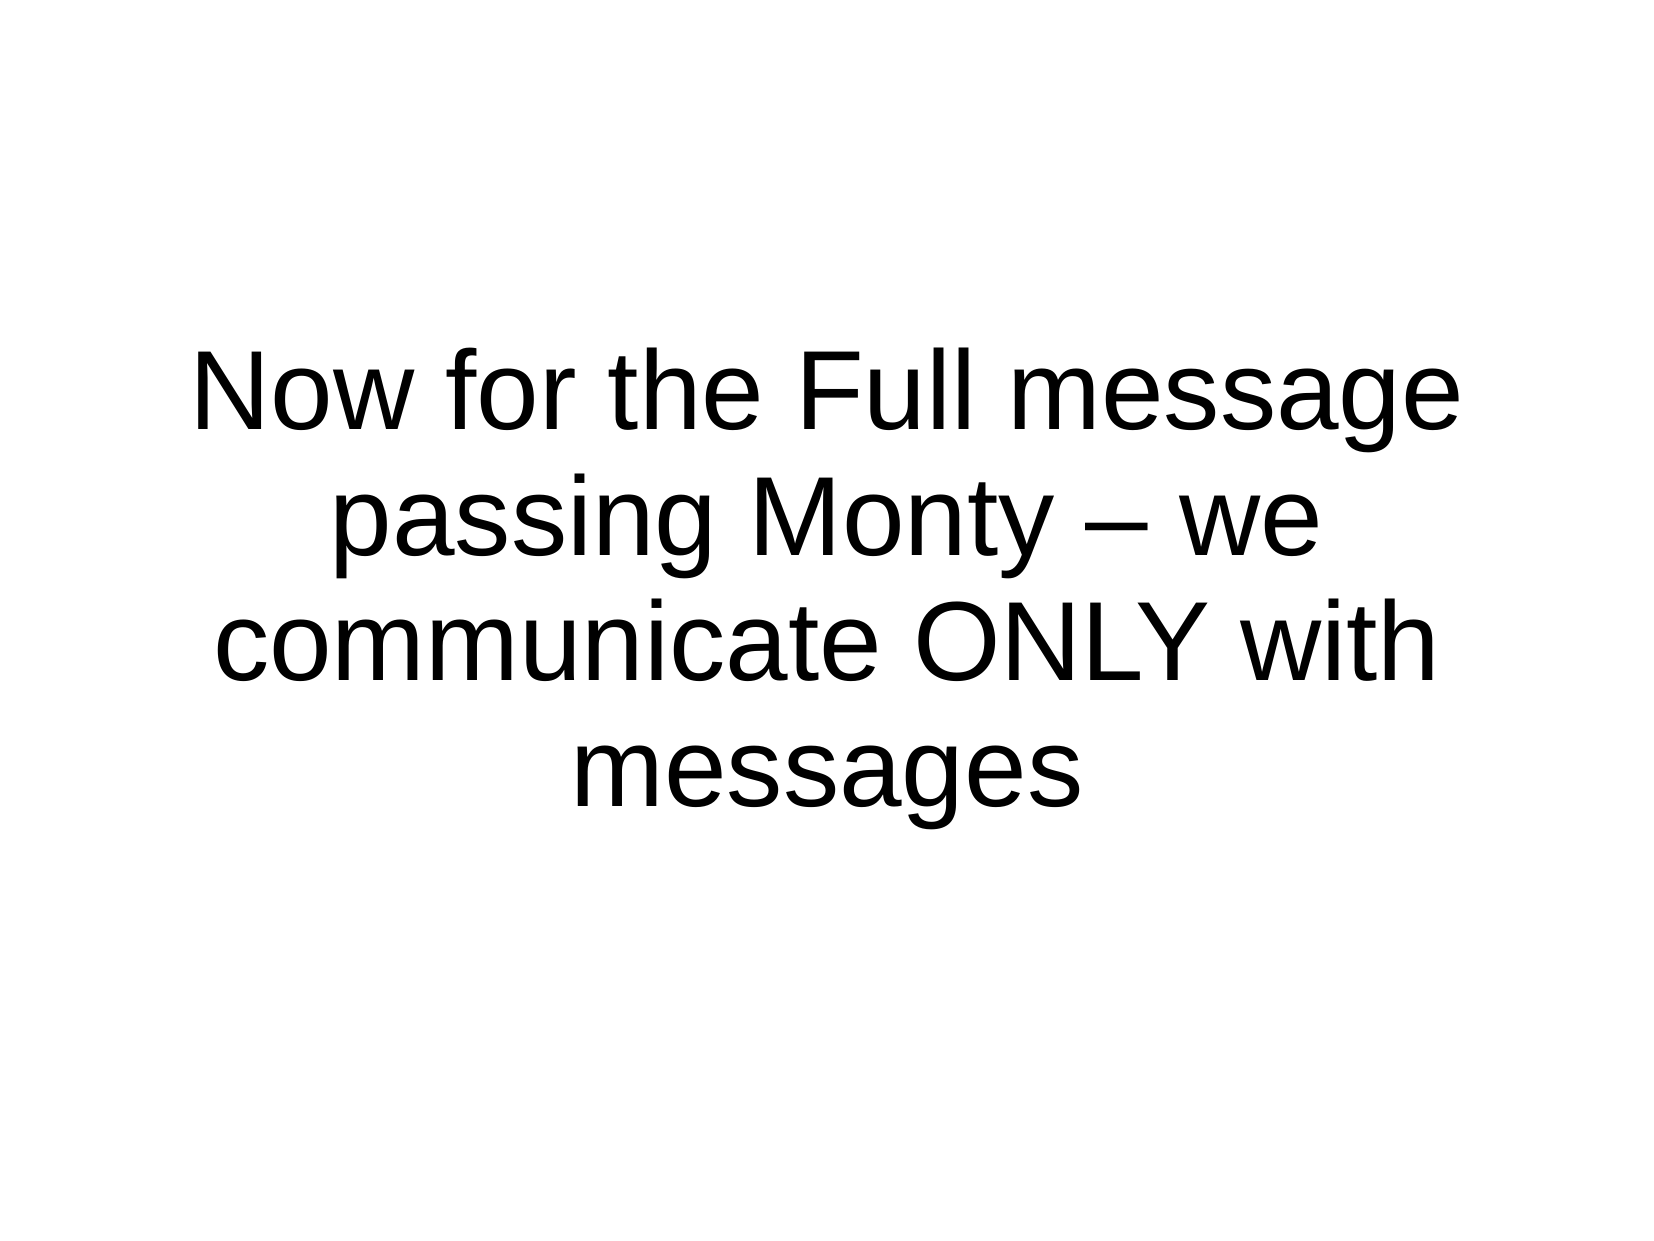

# Now for the Full message passing Monty – we communicate ONLY with messages